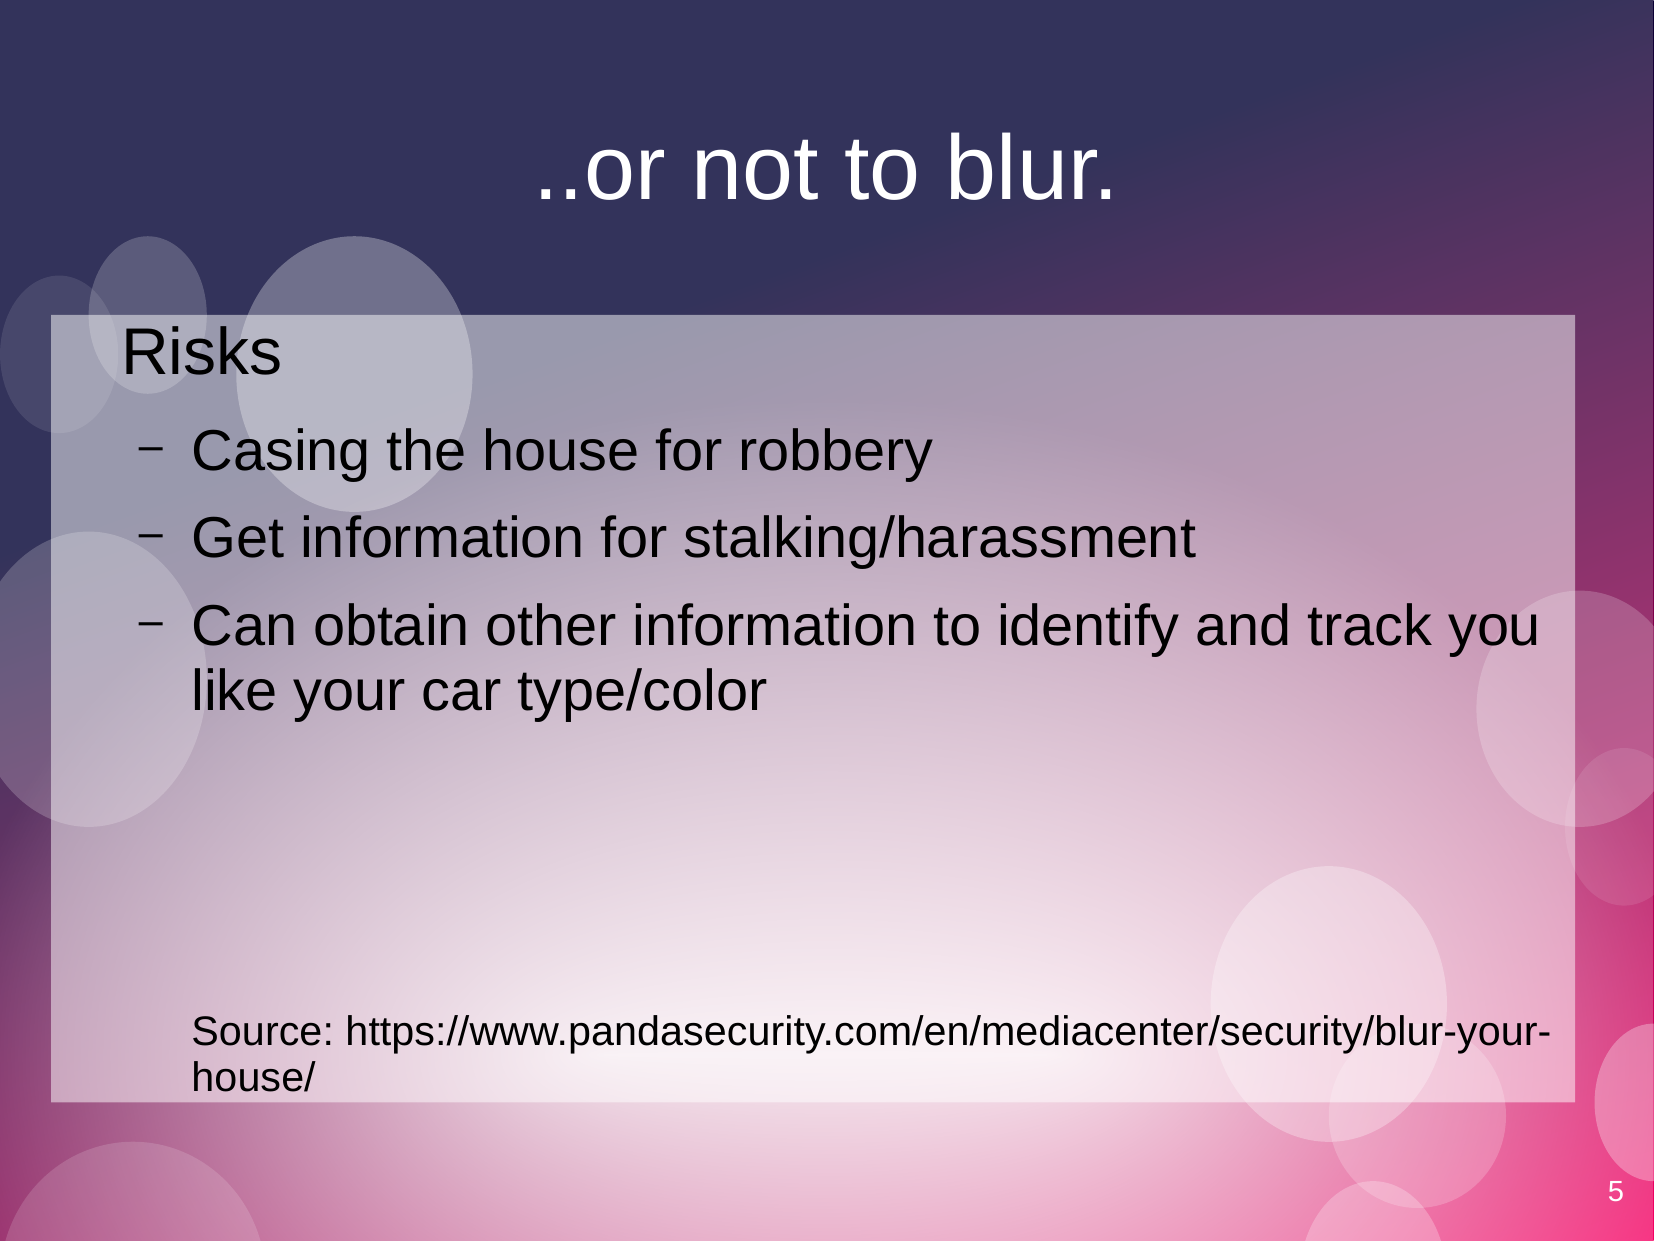

# ..or not to blur.
Risks
Casing the house for robbery
Get information for stalking/harassment
Can obtain other information to identify and track you like your car type/color
Source: https://www.pandasecurity.com/en/mediacenter/security/blur-your-house/